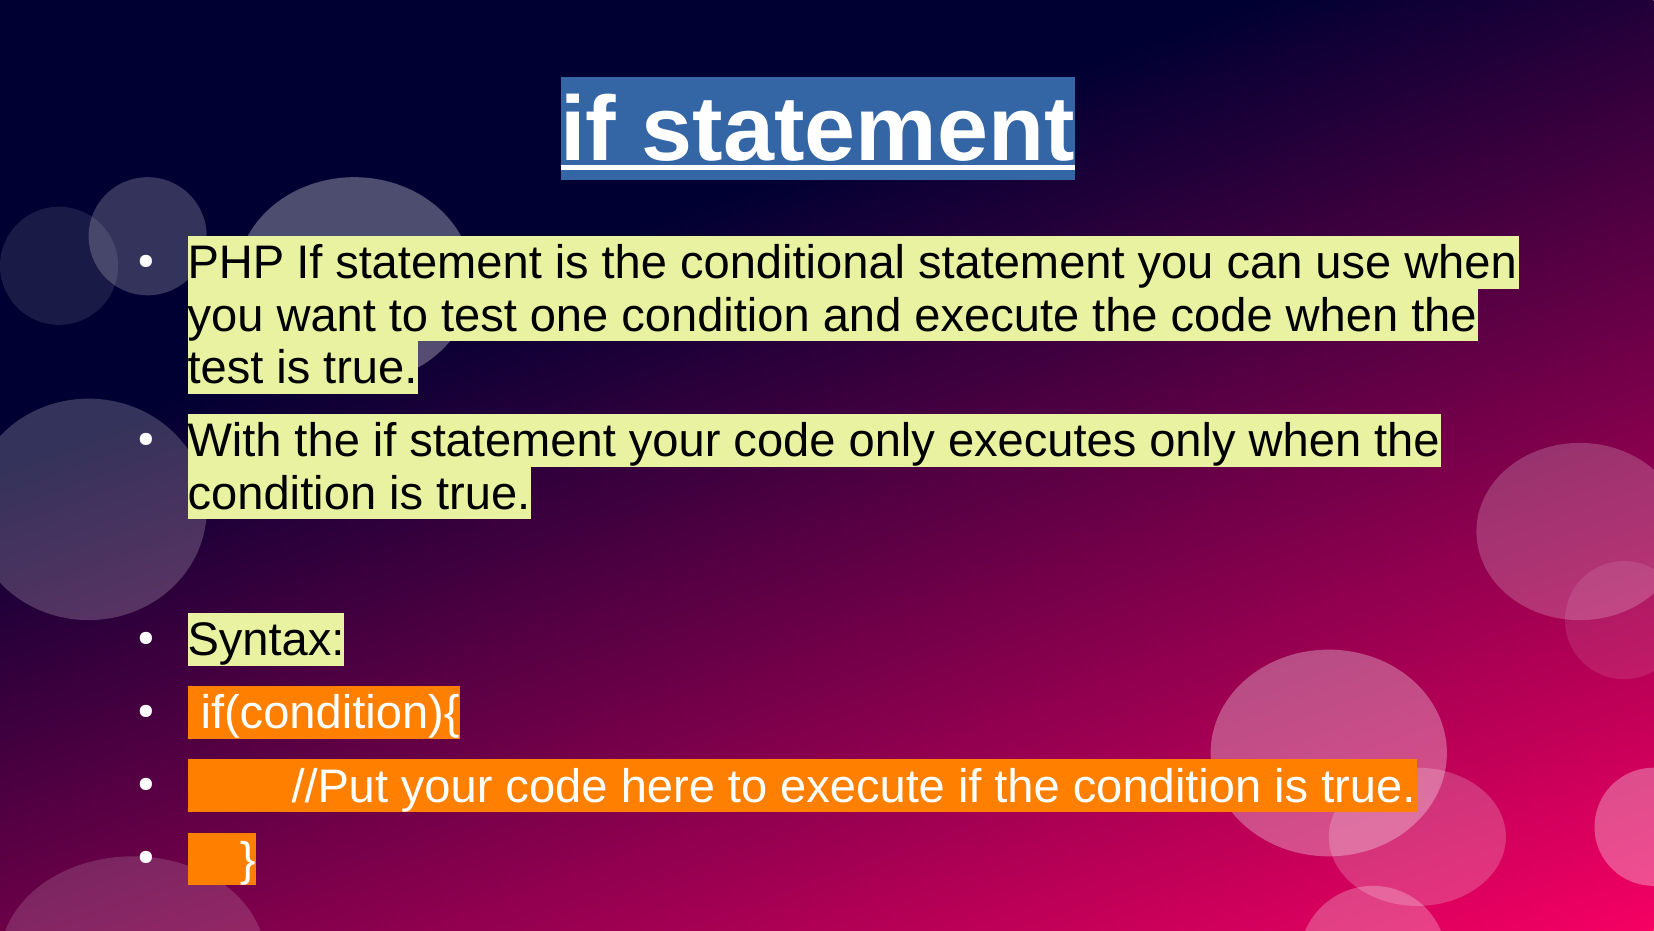

# if statement
PHP If statement is the conditional statement you can use when you want to test one condition and execute the code when the test is true.
With the if statement your code only executes only when the condition is true.
Syntax:
 if(condition){
 //Put your code here to execute if the condition is true.
 }